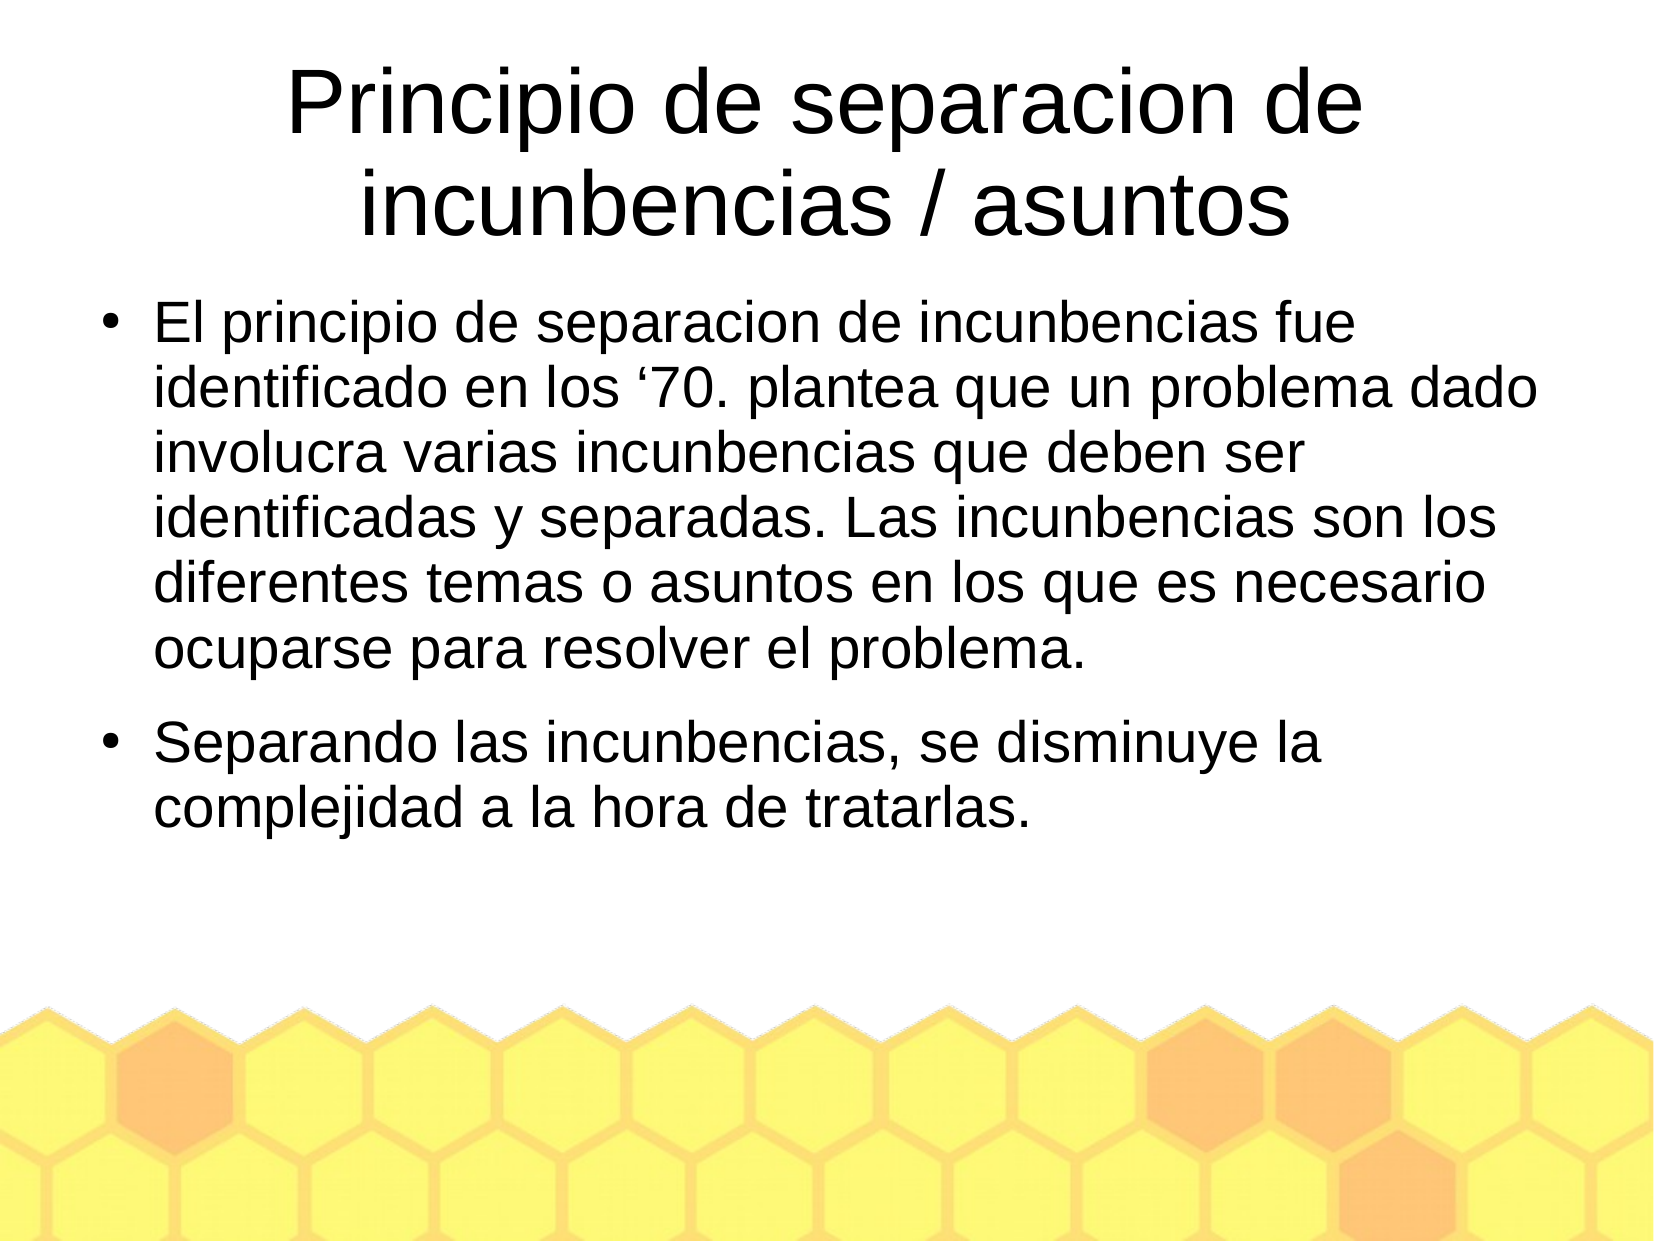

# Principio de separacion de incunbencias / asuntos
El principio de separacion de incunbencias fue identificado en los ‘70. plantea que un problema dado involucra varias incunbencias que deben ser identificadas y separadas. Las incunbencias son los diferentes temas o asuntos en los que es necesario ocuparse para resolver el problema.
Separando las incunbencias, se disminuye la complejidad a la hora de tratarlas.